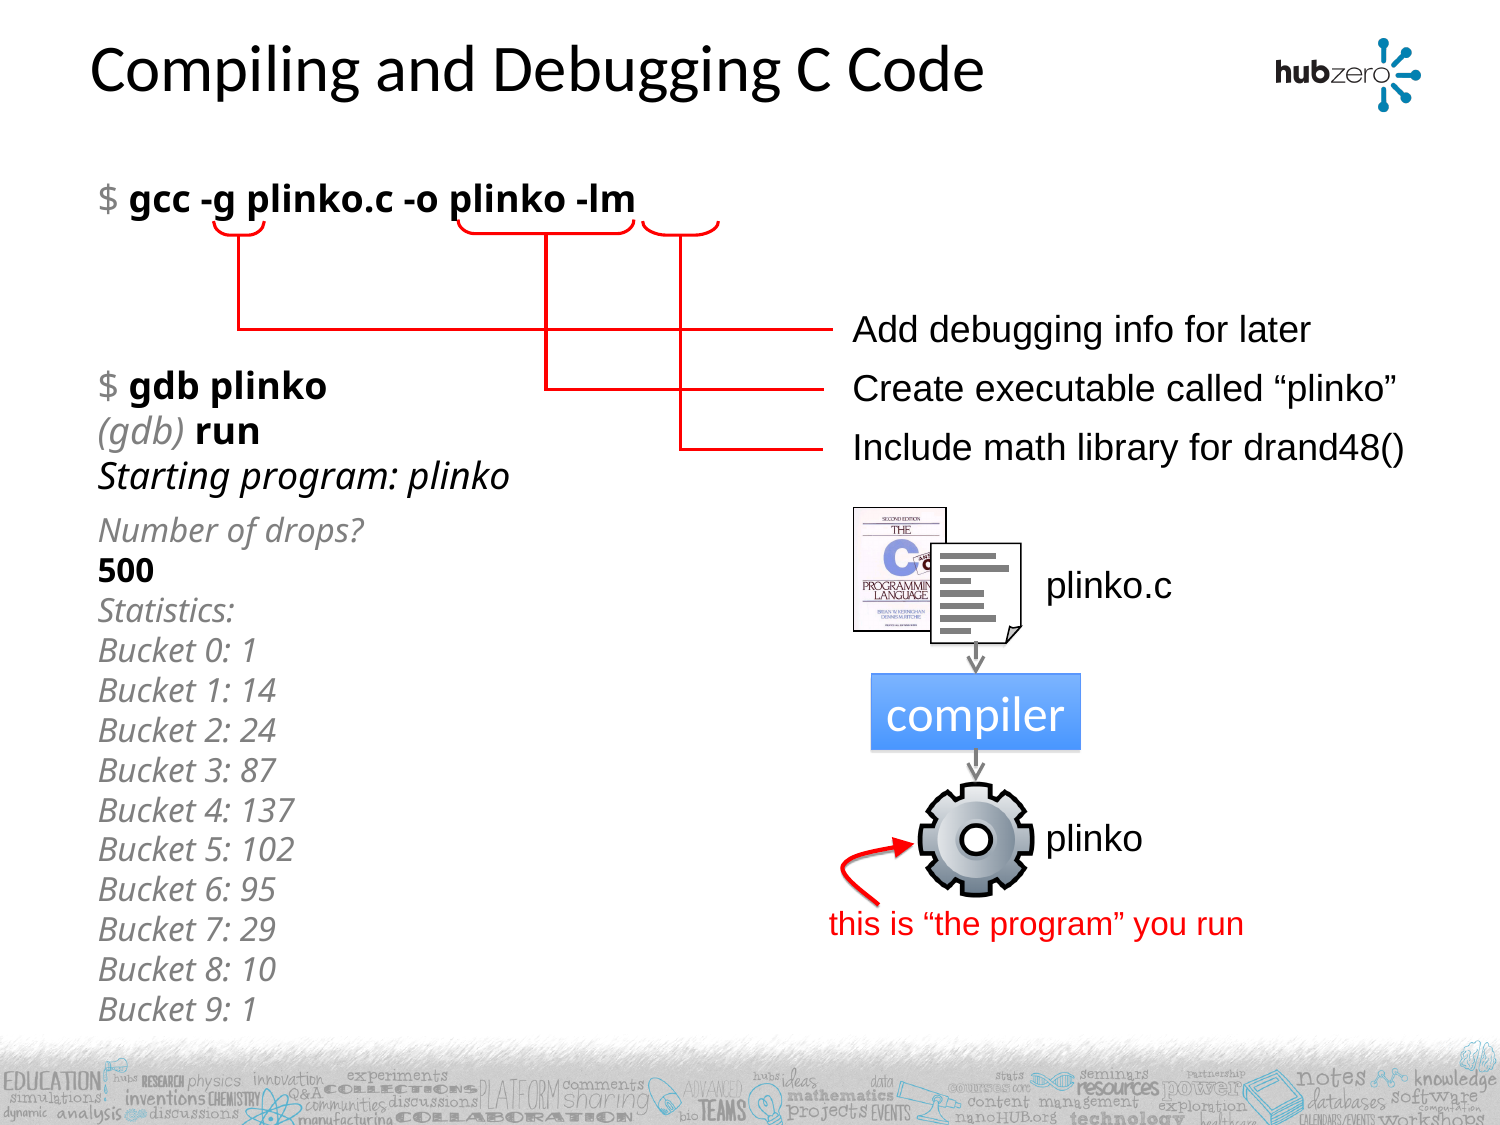

Compiling and Debugging C Code
$ gcc -g plinko.c -o plinko -lm
Add debugging info for later
Create executable called “plinko”
Include math library for drand48()
$ gdb plinko
(gdb) run
Starting program: plinko
Number of drops?
500
Statistics:
Bucket 0: 1
Bucket 1: 14
Bucket 2: 24
Bucket 3: 87
Bucket 4: 137
Bucket 5: 102
Bucket 6: 95
Bucket 7: 29
Bucket 8: 10
Bucket 9: 1
plinko.c
compiler
plinko
this is “the program” you run